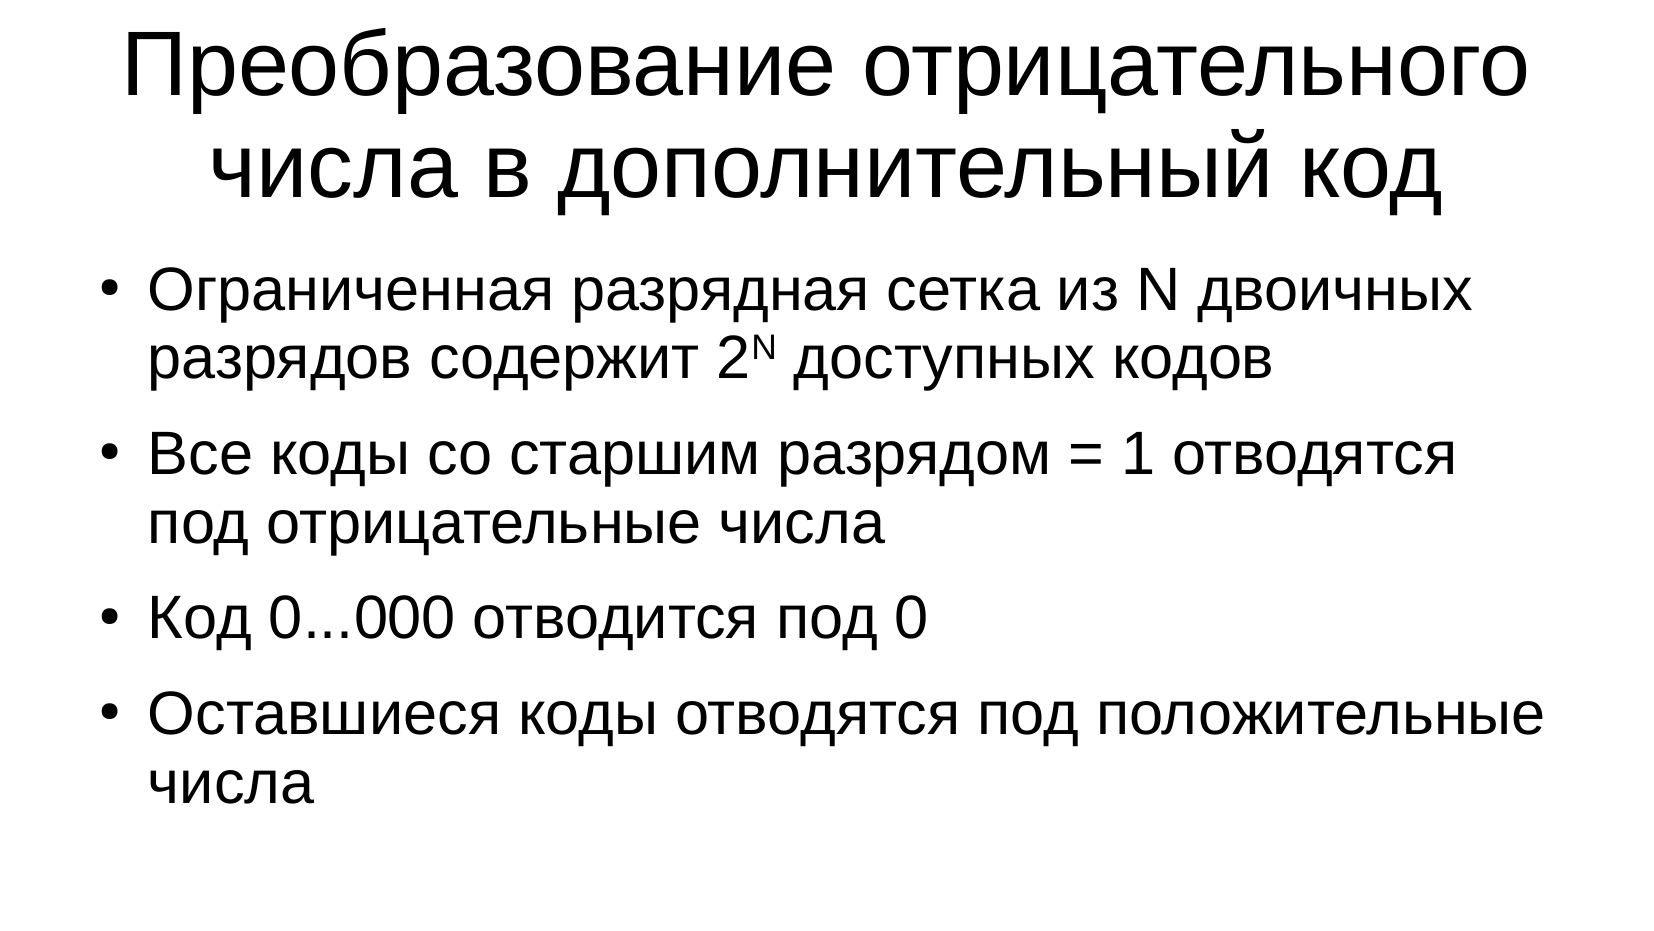

# Преобразование отрицательного числа в дополнительный код
Ограниченная разрядная сетка из N двоичных разрядов содержит 2N доступных кодов
Все коды со старшим разрядом = 1 отводятся под отрицательные числа
Код 0...000 отводится под 0
Оставшиеся коды отводятся под положительные числа